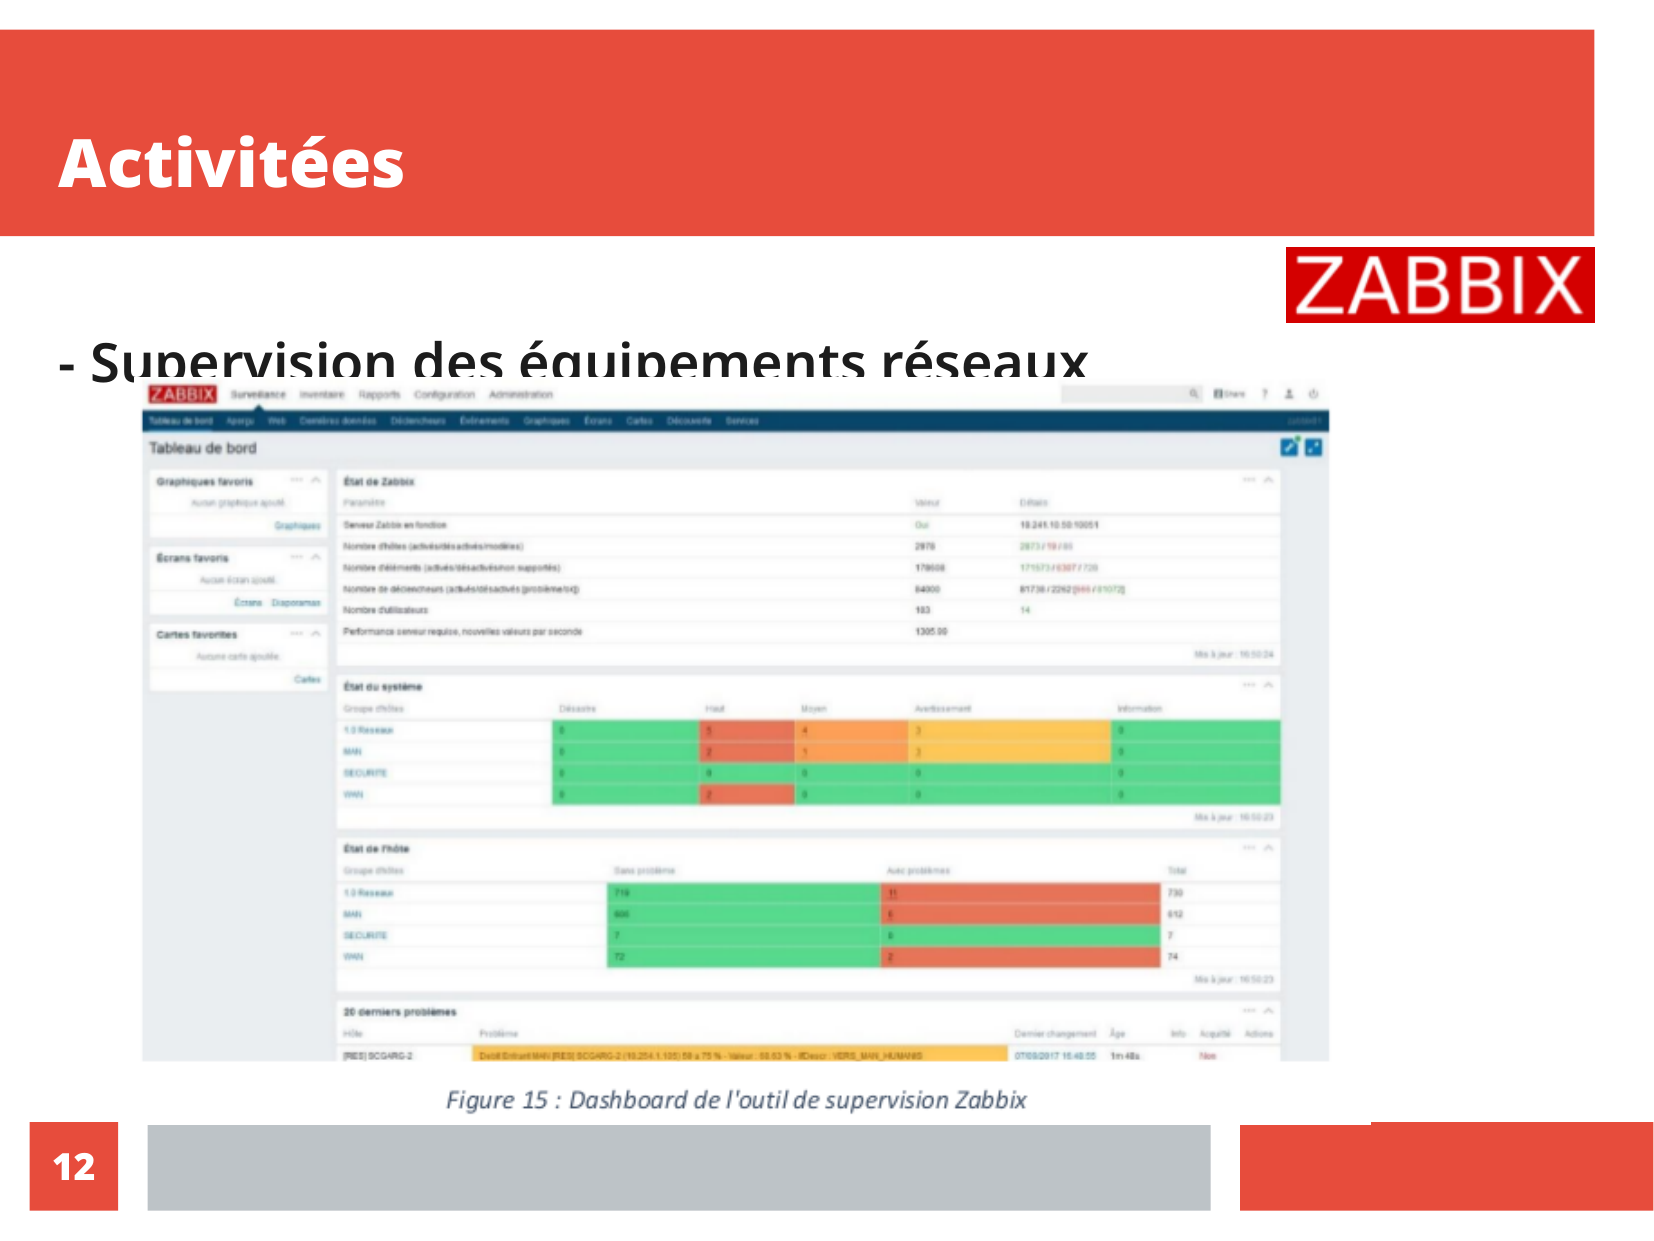

# Activitées
- Supervision des équipements réseaux
12